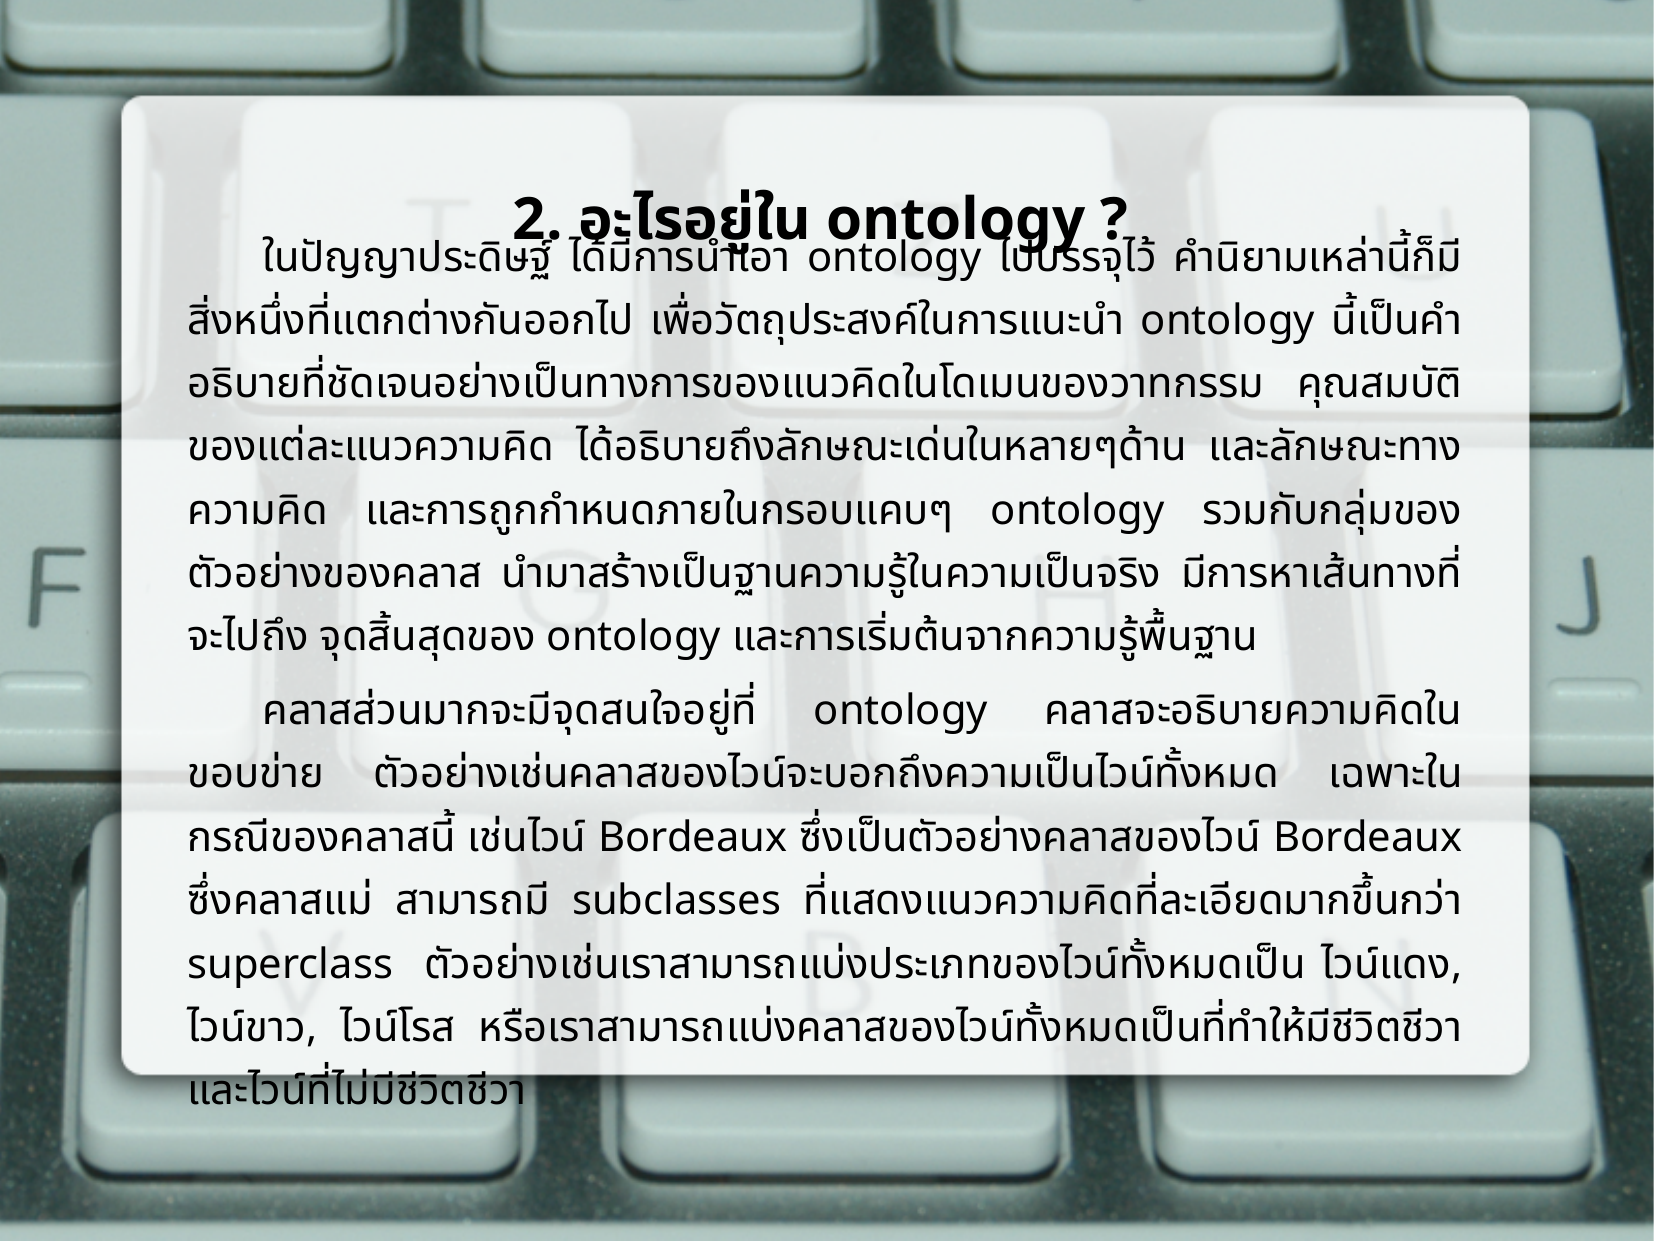

# 2. อะไรอยู่ใน ontology ?
ในปัญญาประดิษฐ์ ได้มีการนำเอา ontology ไปบรรจุไว้ คำนิยามเหล่านี้ก็มีสิ่งหนึ่งที่แตกต่างกันออกไป เพื่อวัตถุประสงค์ในการแนะนำ ontology นี้เป็นคำอธิบายที่ชัดเจนอย่างเป็นทางการของแนวคิดในโดเมนของวาทกรรม คุณสมบัติของแต่ละแนวความคิด ได้อธิบายถึงลักษณะเด่นในหลายๆด้าน และลักษณะทางความคิด และการถูกกำหนดภายในกรอบแคบๆ ontology รวมกับกลุ่มของตัวอย่างของคลาส นำมาสร้างเป็นฐานความรู้ในความเป็นจริง มีการหาเส้นทางที่จะไปถึง จุดสิ้นสุดของ ontology และการเริ่มต้นจากความรู้พื้นฐาน
คลาสส่วนมากจะมีจุดสนใจอยู่ที่ ontology คลาสจะอธิบายความคิดในขอบข่าย ตัวอย่างเช่นคลาสของไวน์จะบอกถึงความเป็นไวน์ทั้งหมด เฉพาะในกรณีของคลาสนี้ เช่นไวน์ Bordeaux ซึ่งเป็นตัวอย่างคลาสของไวน์ Bordeaux ซึ่งคลาสแม่ สามารถมี subclasses ที่แสดงแนวความคิดที่ละเอียดมากขึ้นกว่า superclass ตัวอย่างเช่นเราสามารถแบ่งประเภทของไวน์ทั้งหมดเป็น ไวน์แดง, ไวน์ขาว, ไวน์โรส หรือเราสามารถแบ่งคลาสของไวน์ทั้งหมดเป็นที่ทำให้มีชีวิตชีวา และไวน์ที่ไม่มีชีวิตชีวา